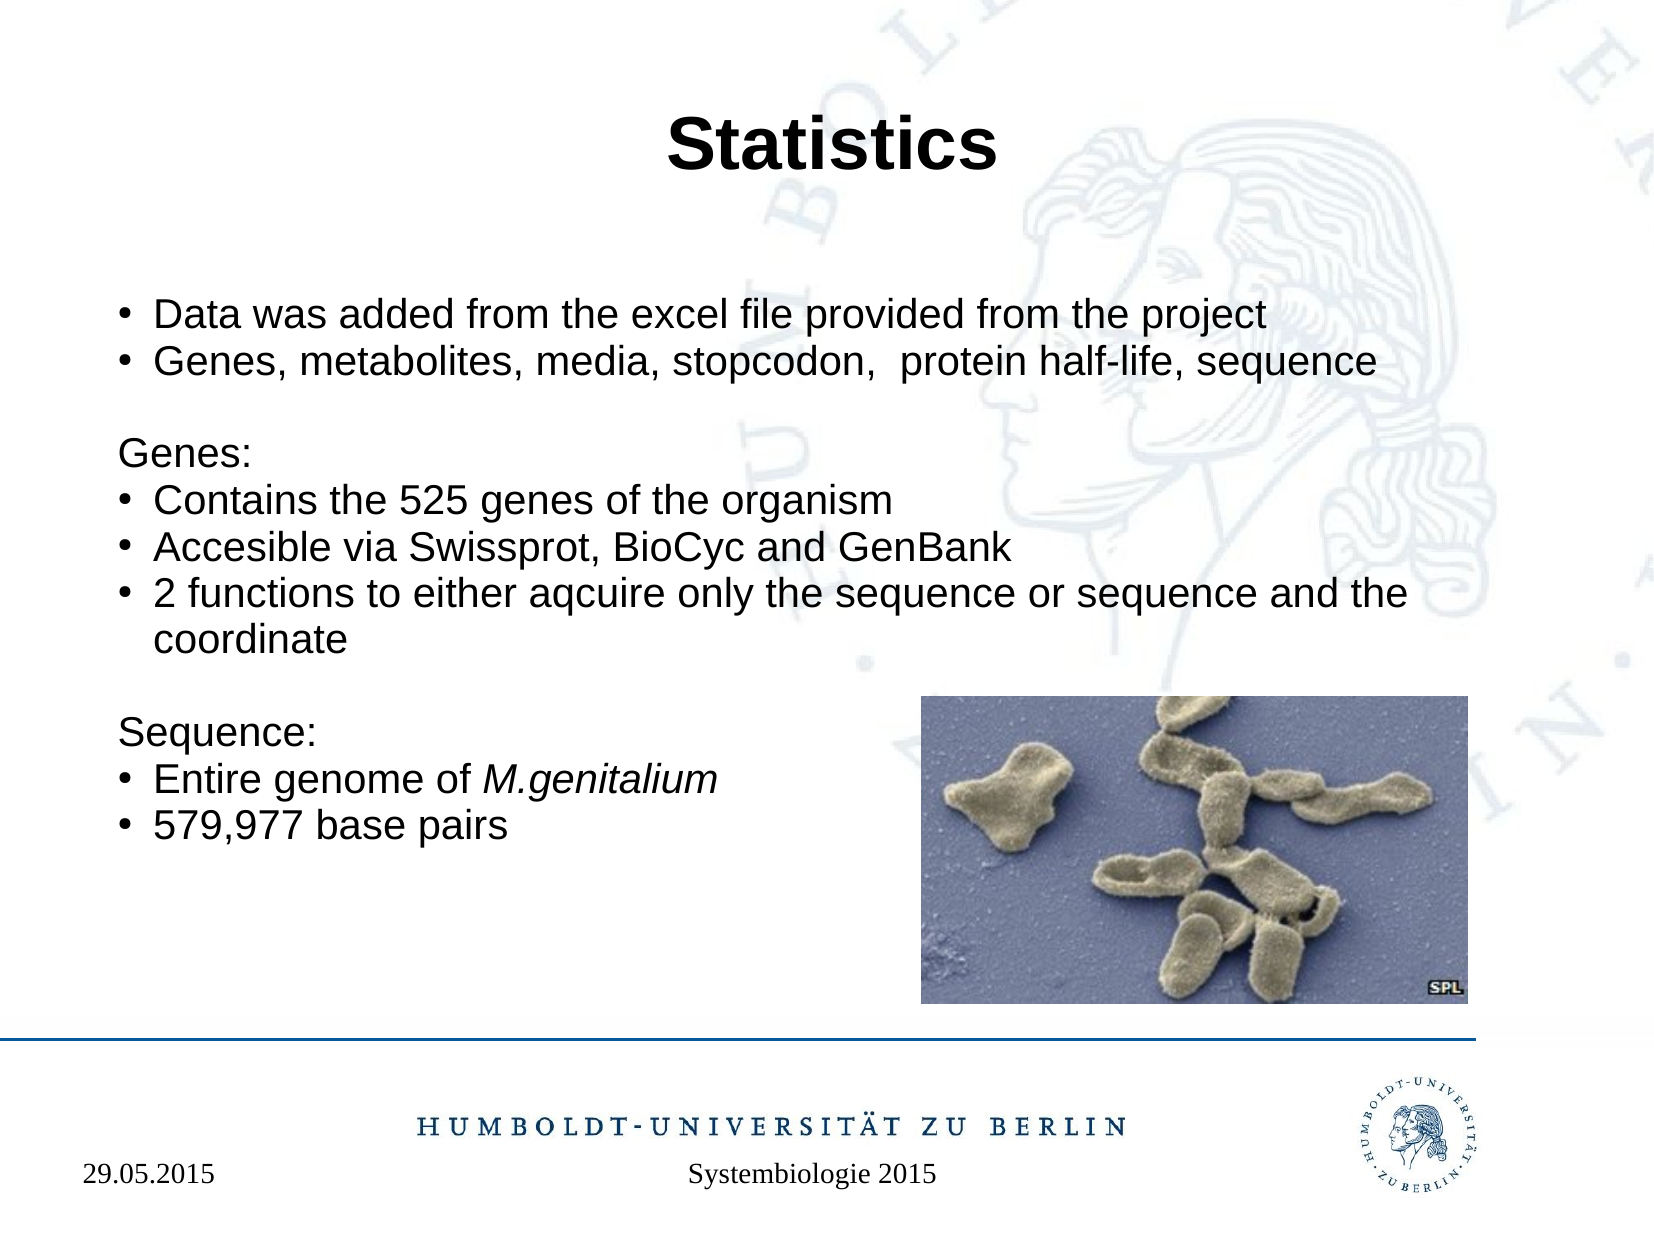

Statistics
Data was added from the excel file provided from the project
Genes, metabolites, media, stopcodon, protein half-life, sequence
Genes:
Contains the 525 genes of the organism
Accesible via Swissprot, BioCyc and GenBank
2 functions to either aqcuire only the sequence or sequence and the coordinate
Sequence:
Entire genome of M.genitalium
579,977 base pairs